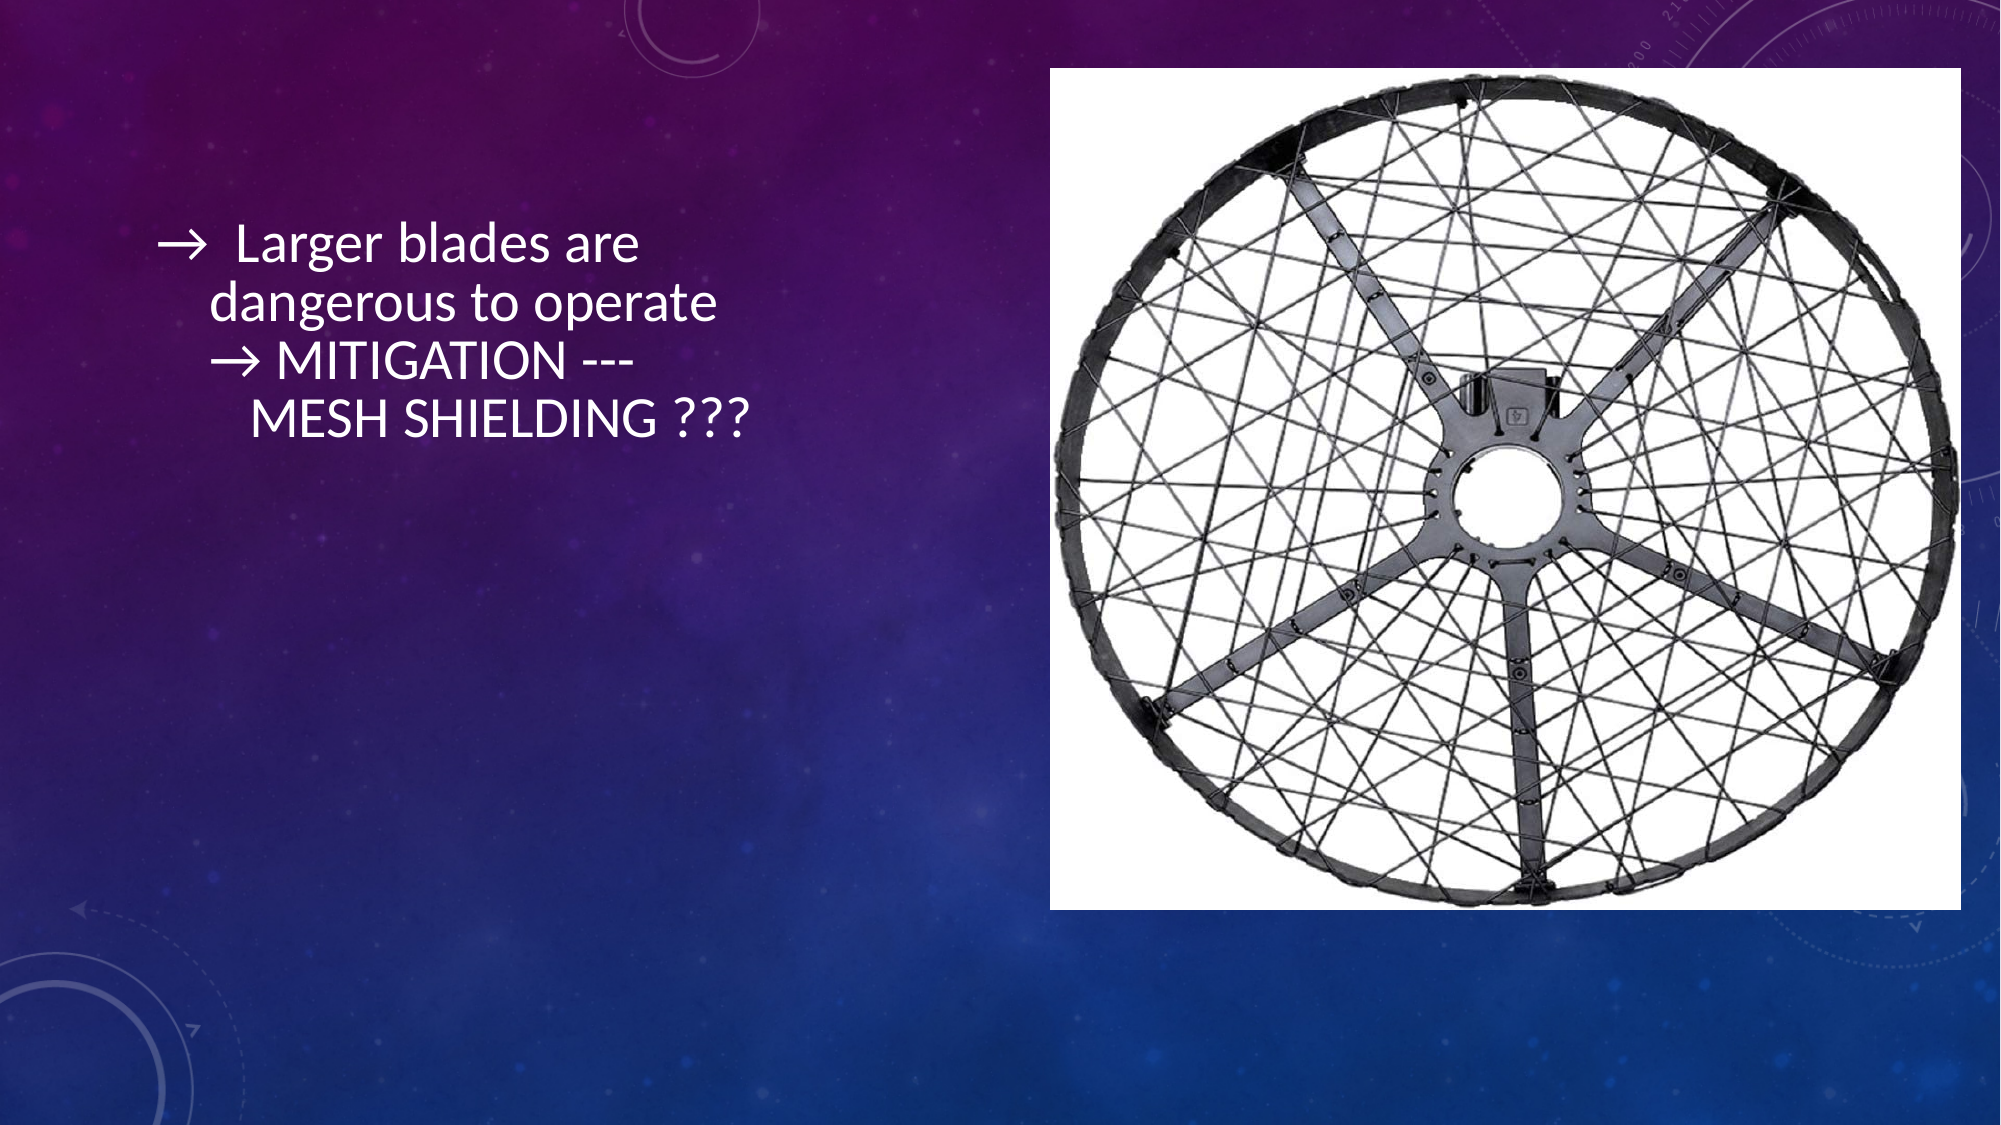

→ Larger blades are
 dangerous to operate
 → MITIGATION ---
 MESH SHIELDING ???